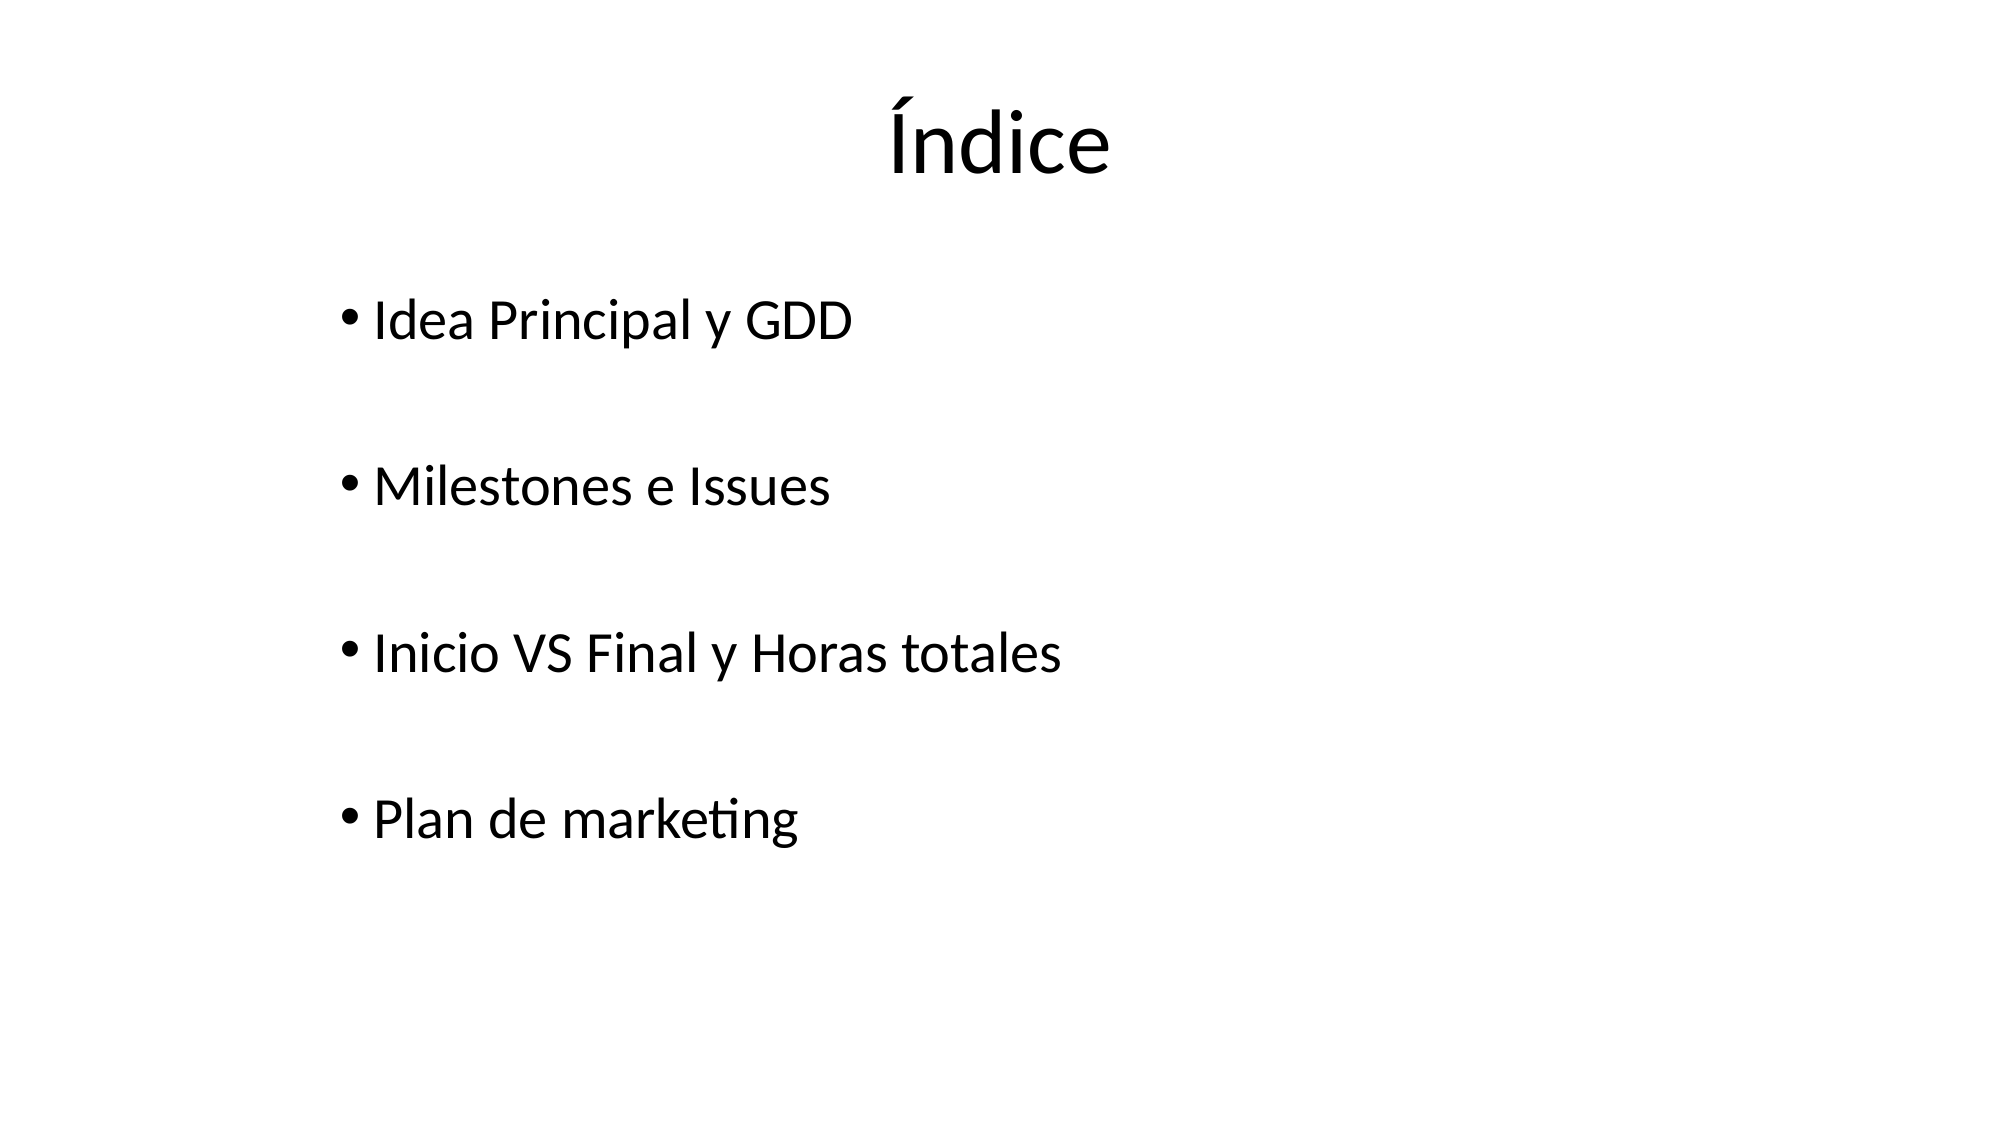

# Índice
 Idea Principal y GDD
 Milestones e Issues
 Inicio VS Final y Horas totales
 Plan de marketing